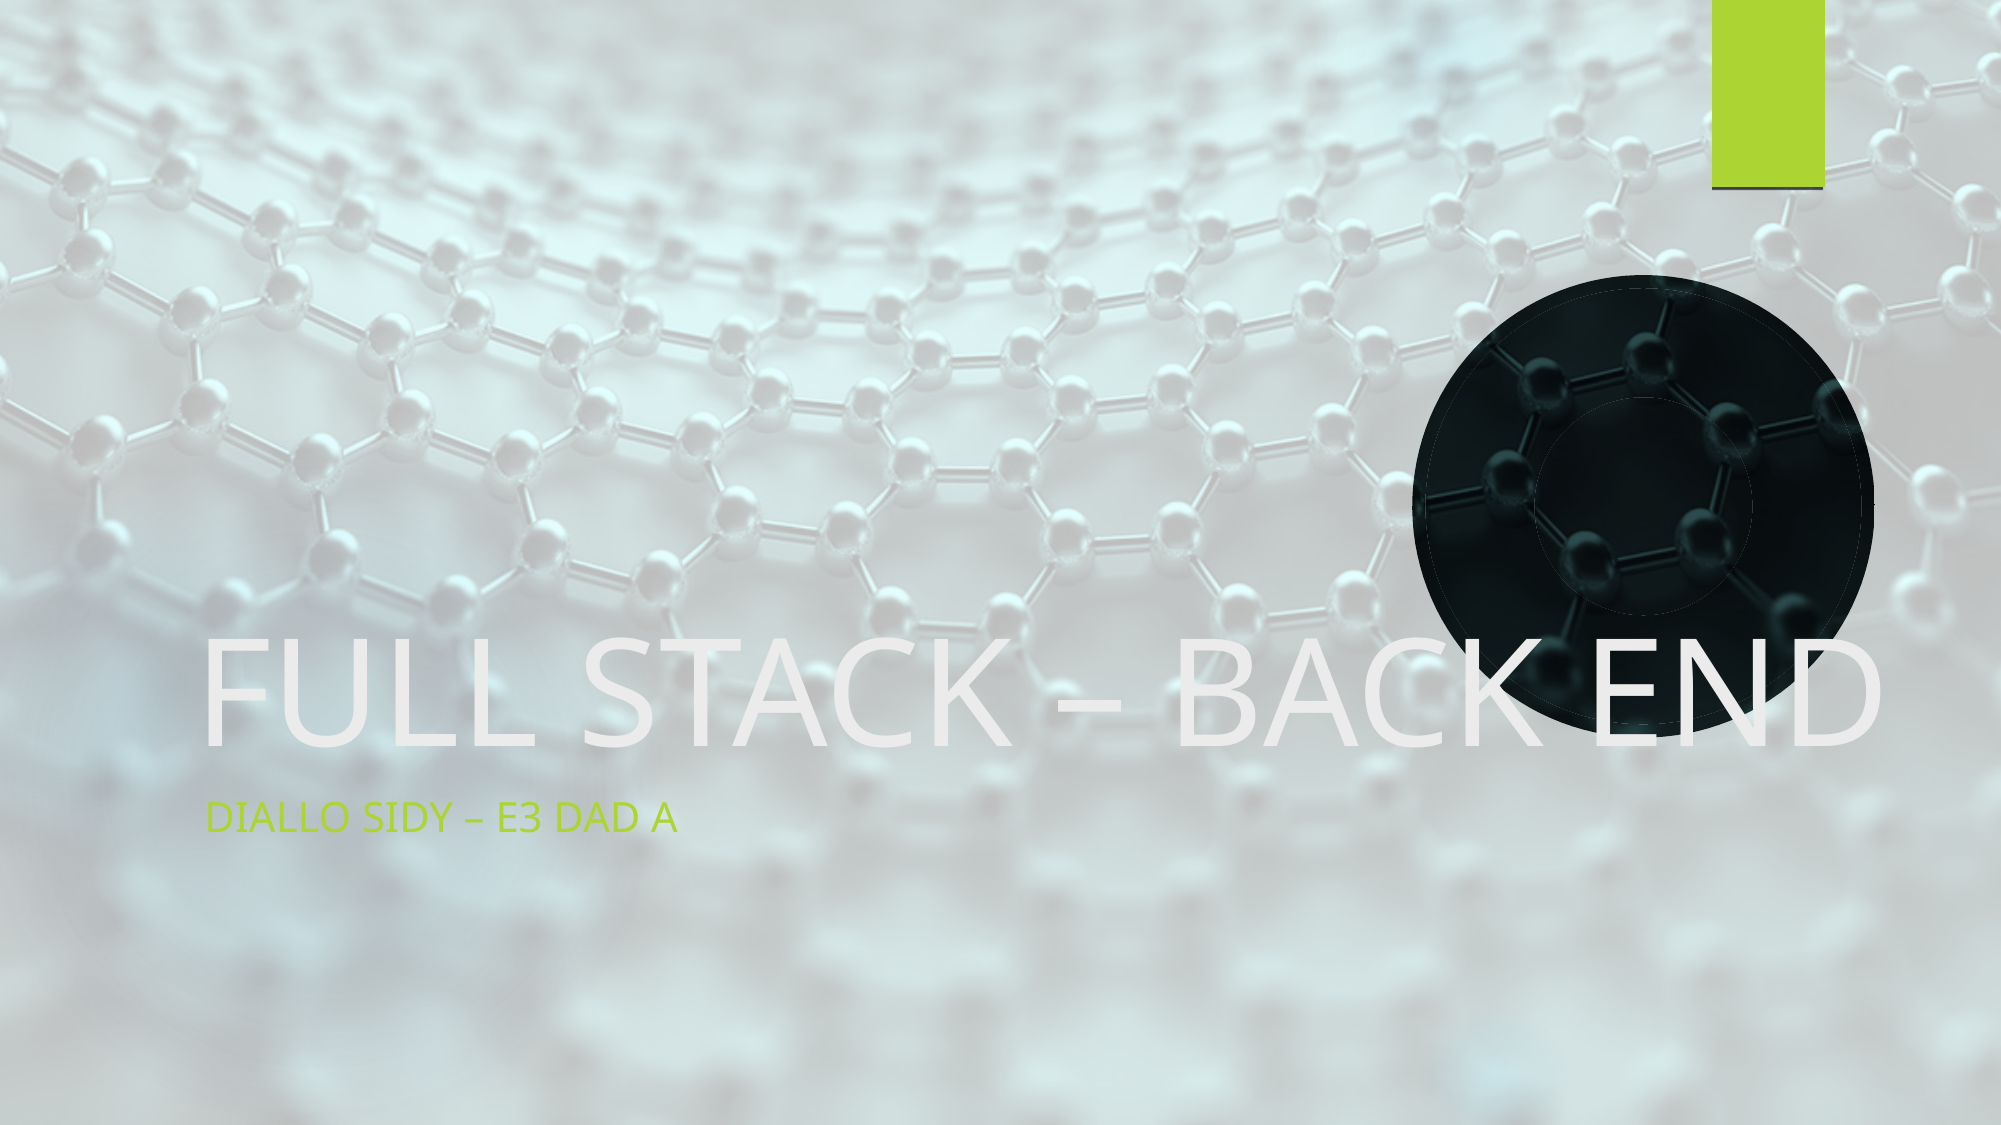

# FULL STACK – BACK END
DIALLO SIDY – E3 DAD A